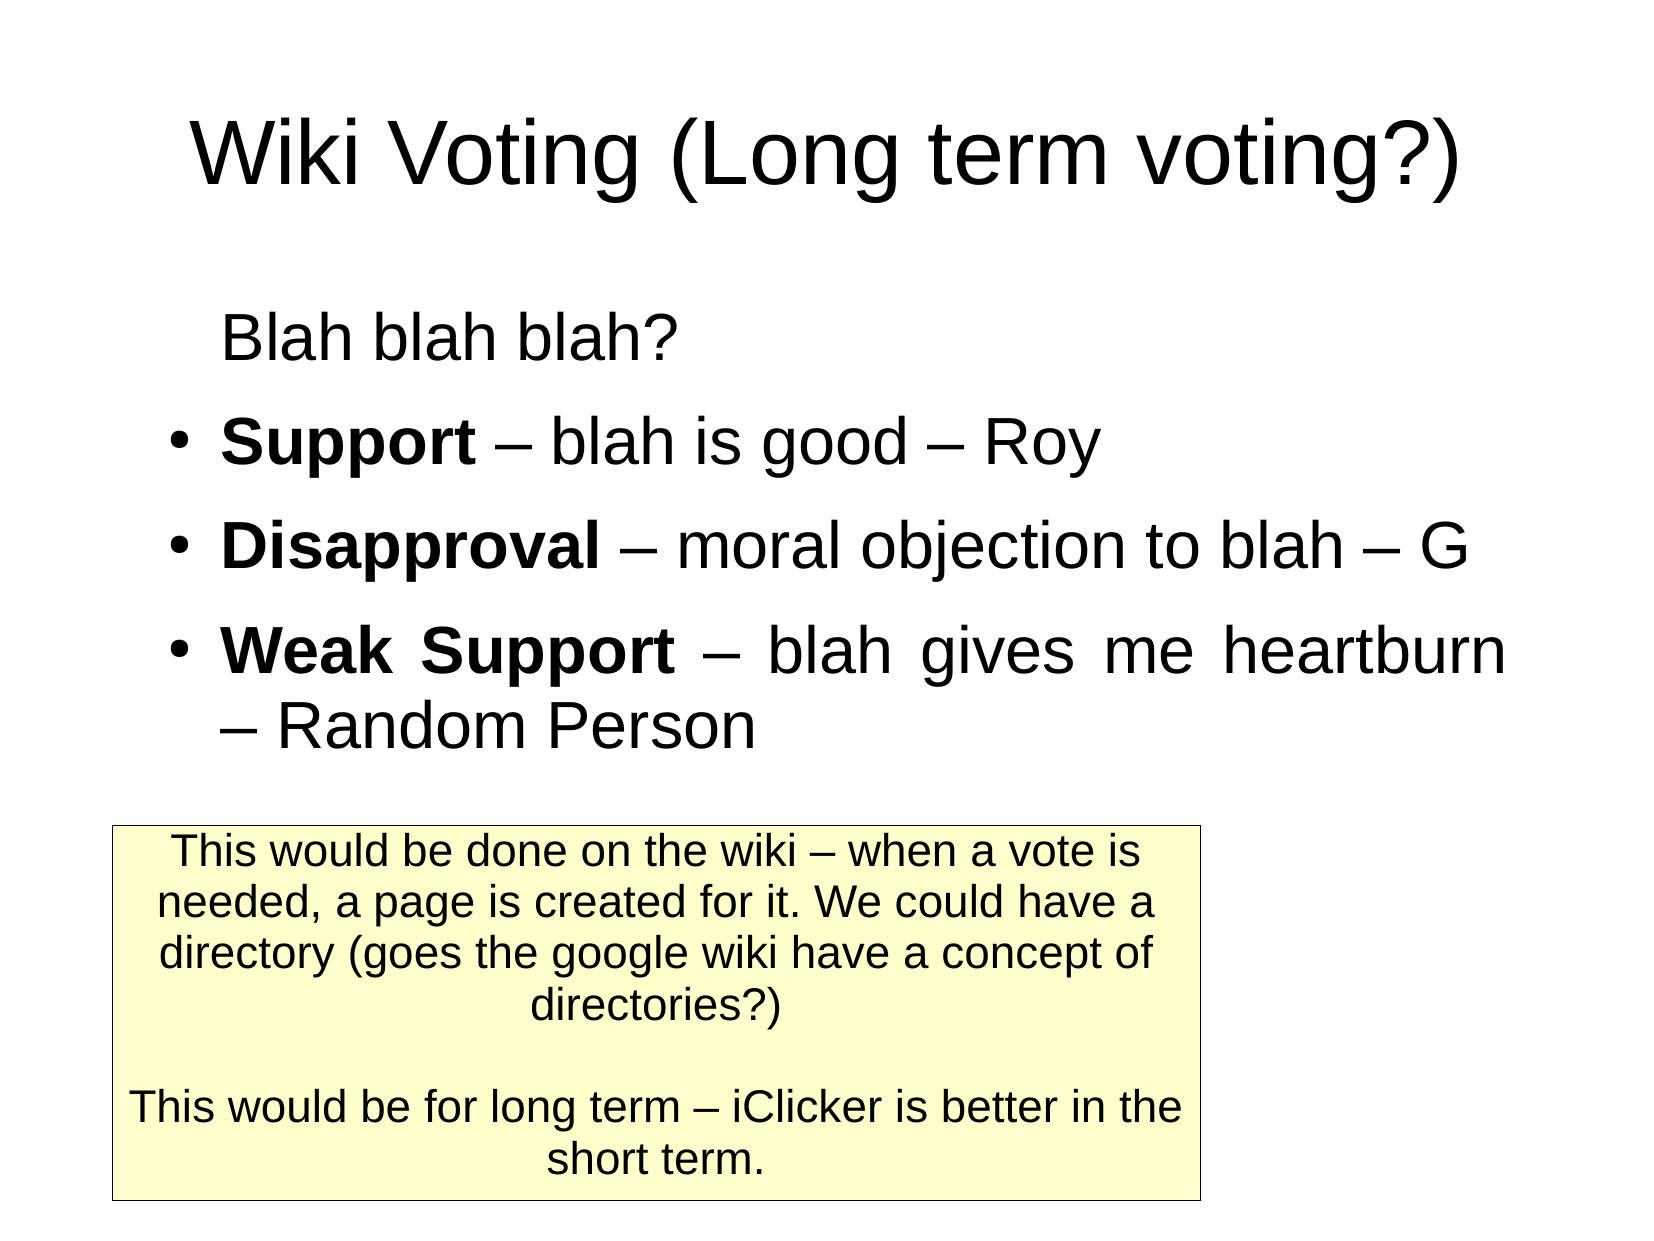

# Wiki Voting (Long term voting?)
Blah blah blah?
Support – blah is good – Roy
Disapproval – moral objection to blah – G
Weak Support – blah gives me heartburn – Random Person
This would be done on the wiki – when a vote is needed, a page is created for it. We could have a directory (goes the google wiki have a concept of directories?)
This would be for long term – iClicker is better in the short term.